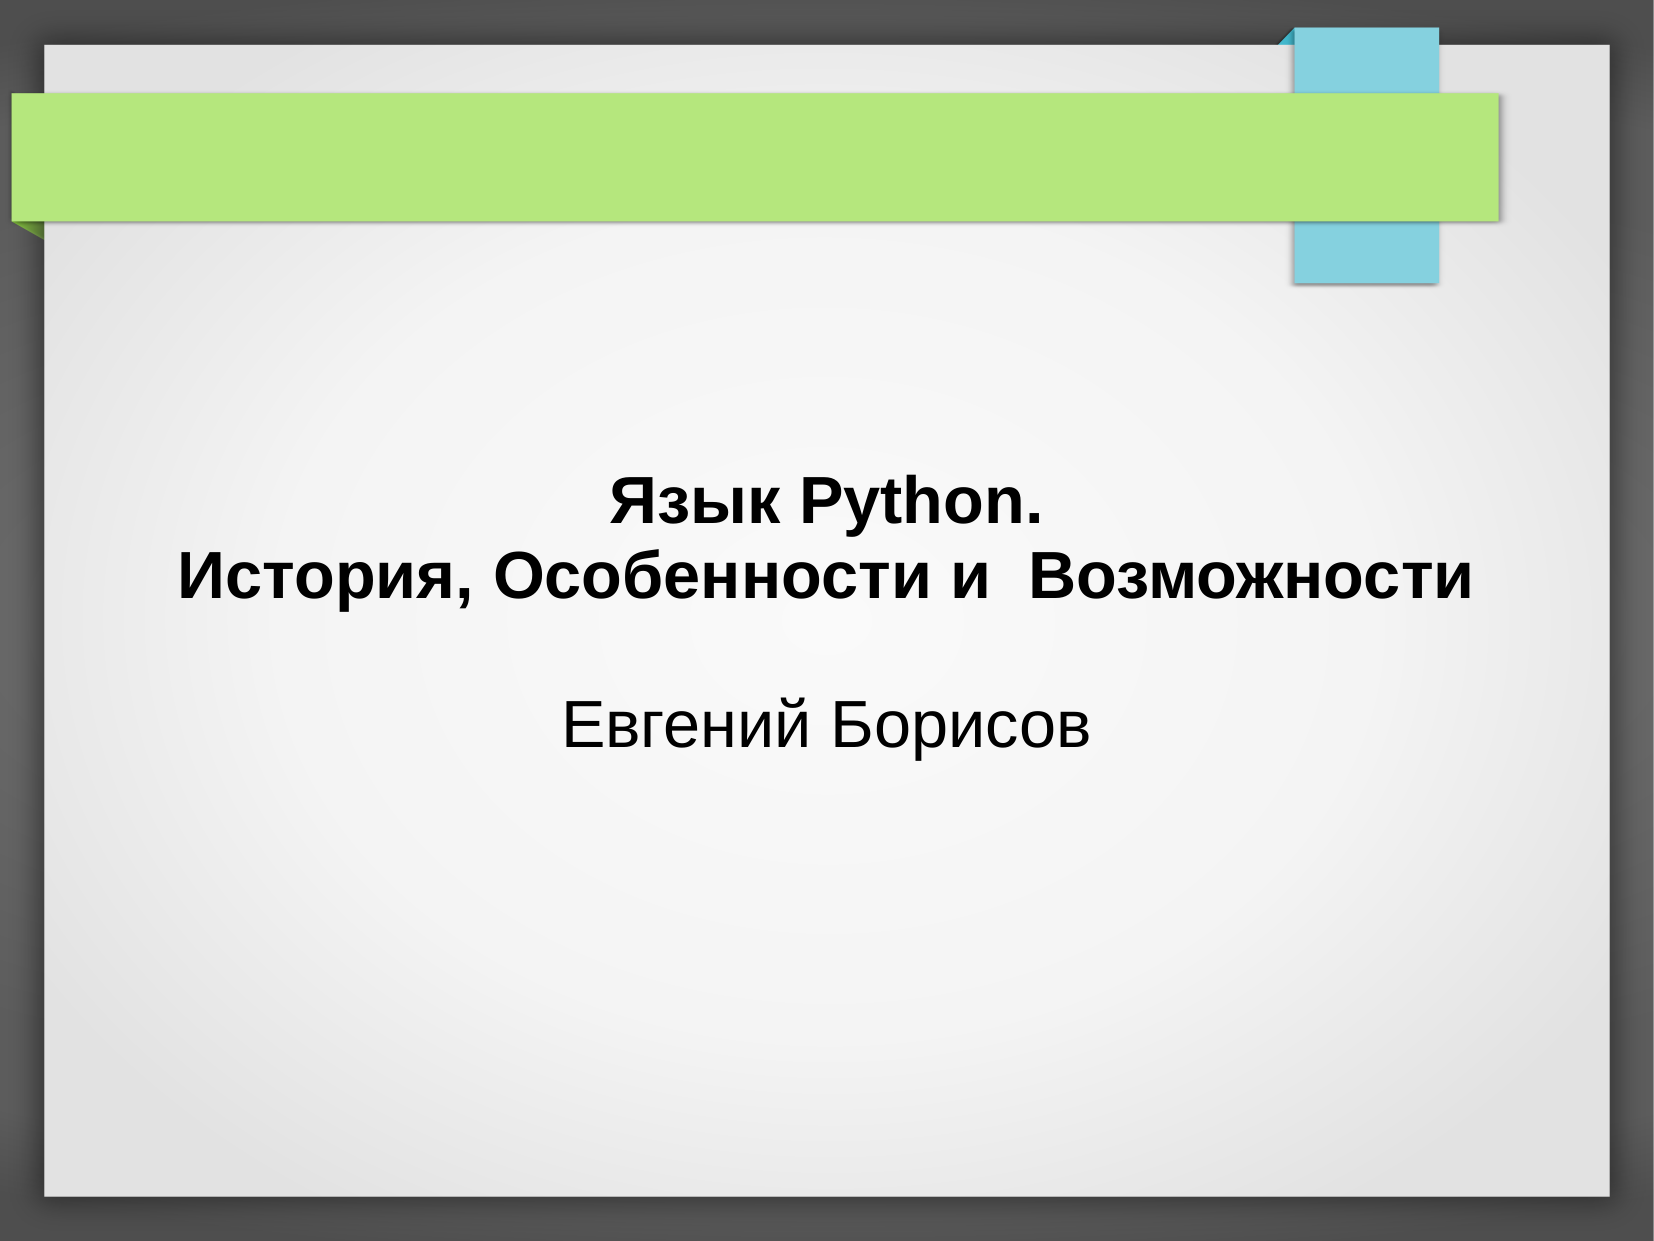

# Язык Python.
История, Особенности и Возможности
Евгений Борисов